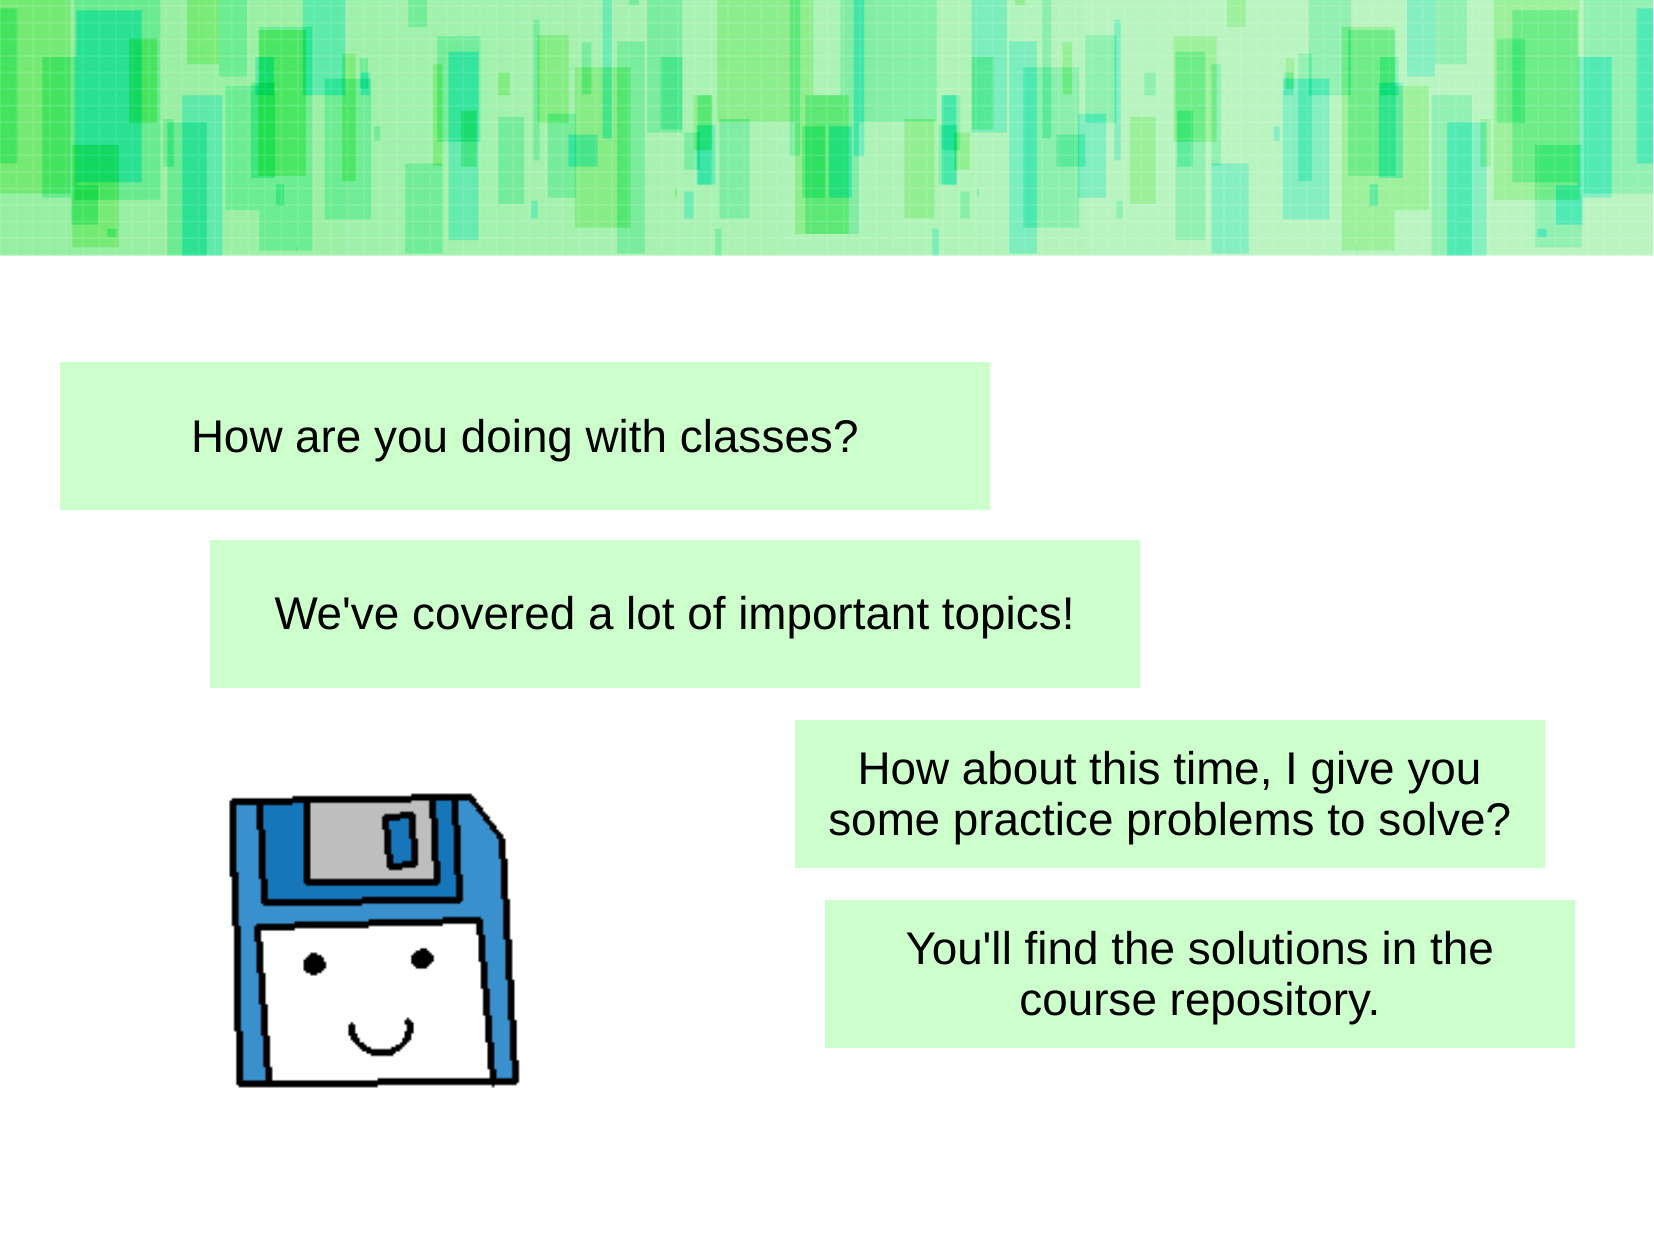

How are you doing with classes?
We've covered a lot of important topics!
How about this time, I give you some practice problems to solve?
You'll find the solutions in the course repository.